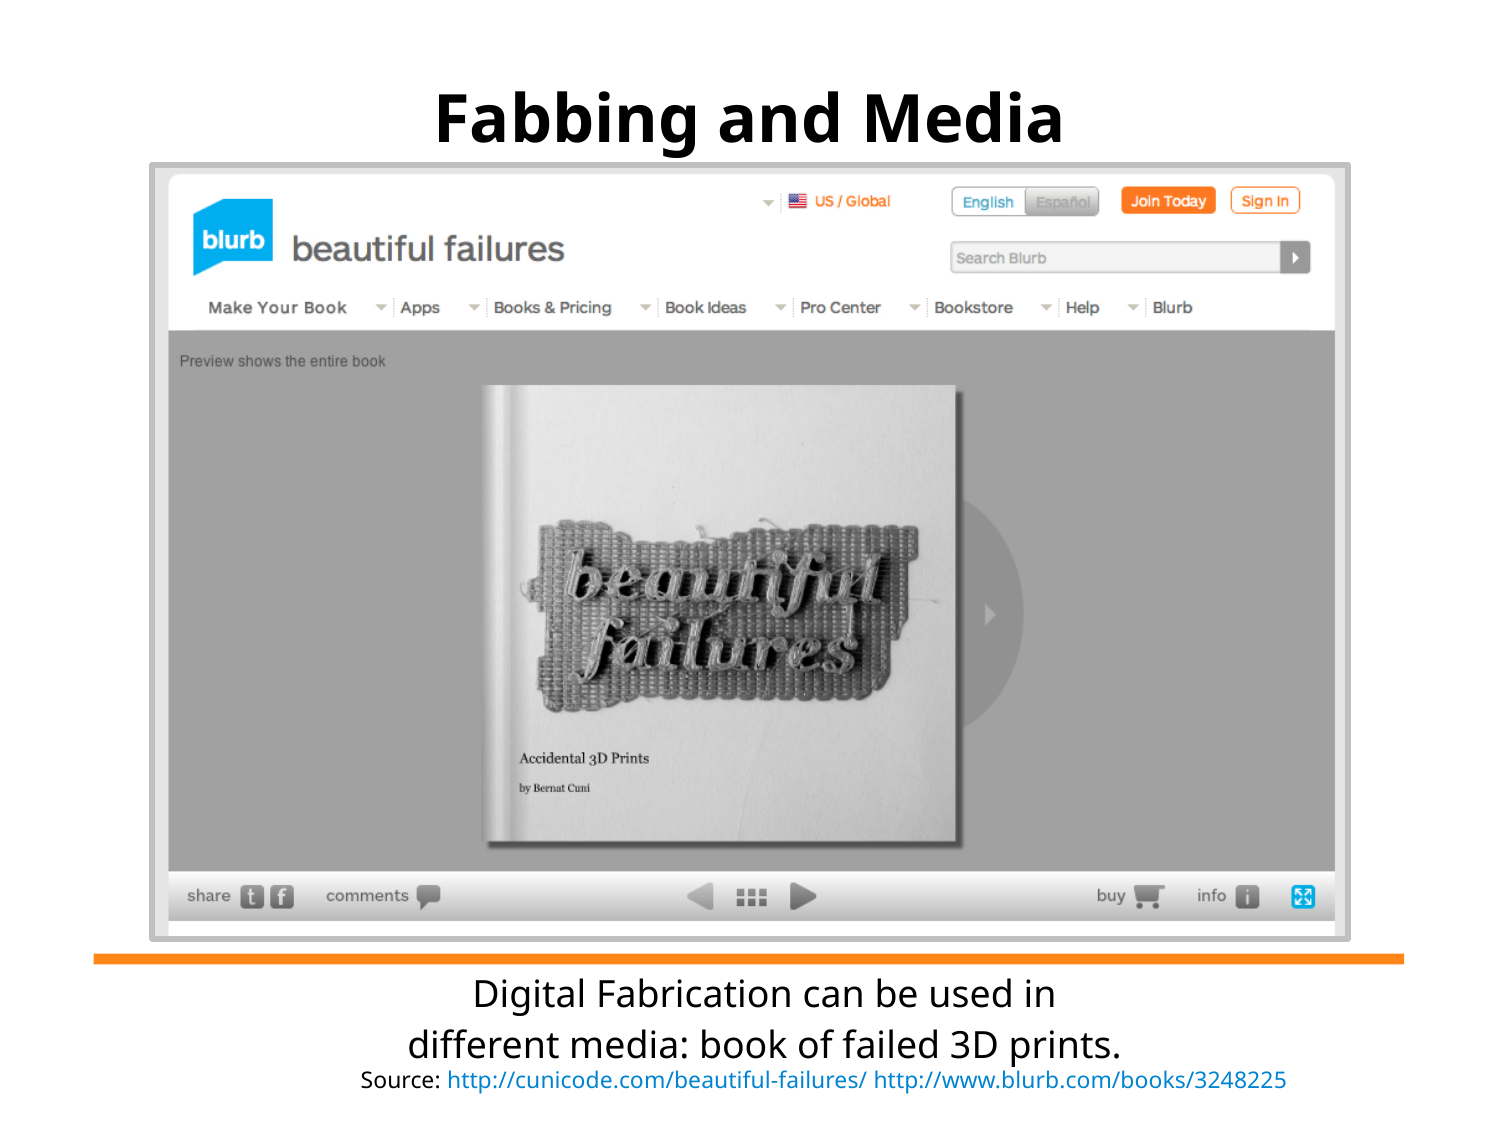

# Fabbing and Media
Digital Fabrication can be used in different media: book of failed 3D prints.
Source: http://cunicode.com/beautiful-failures/ http://www.blurb.com/books/3248225